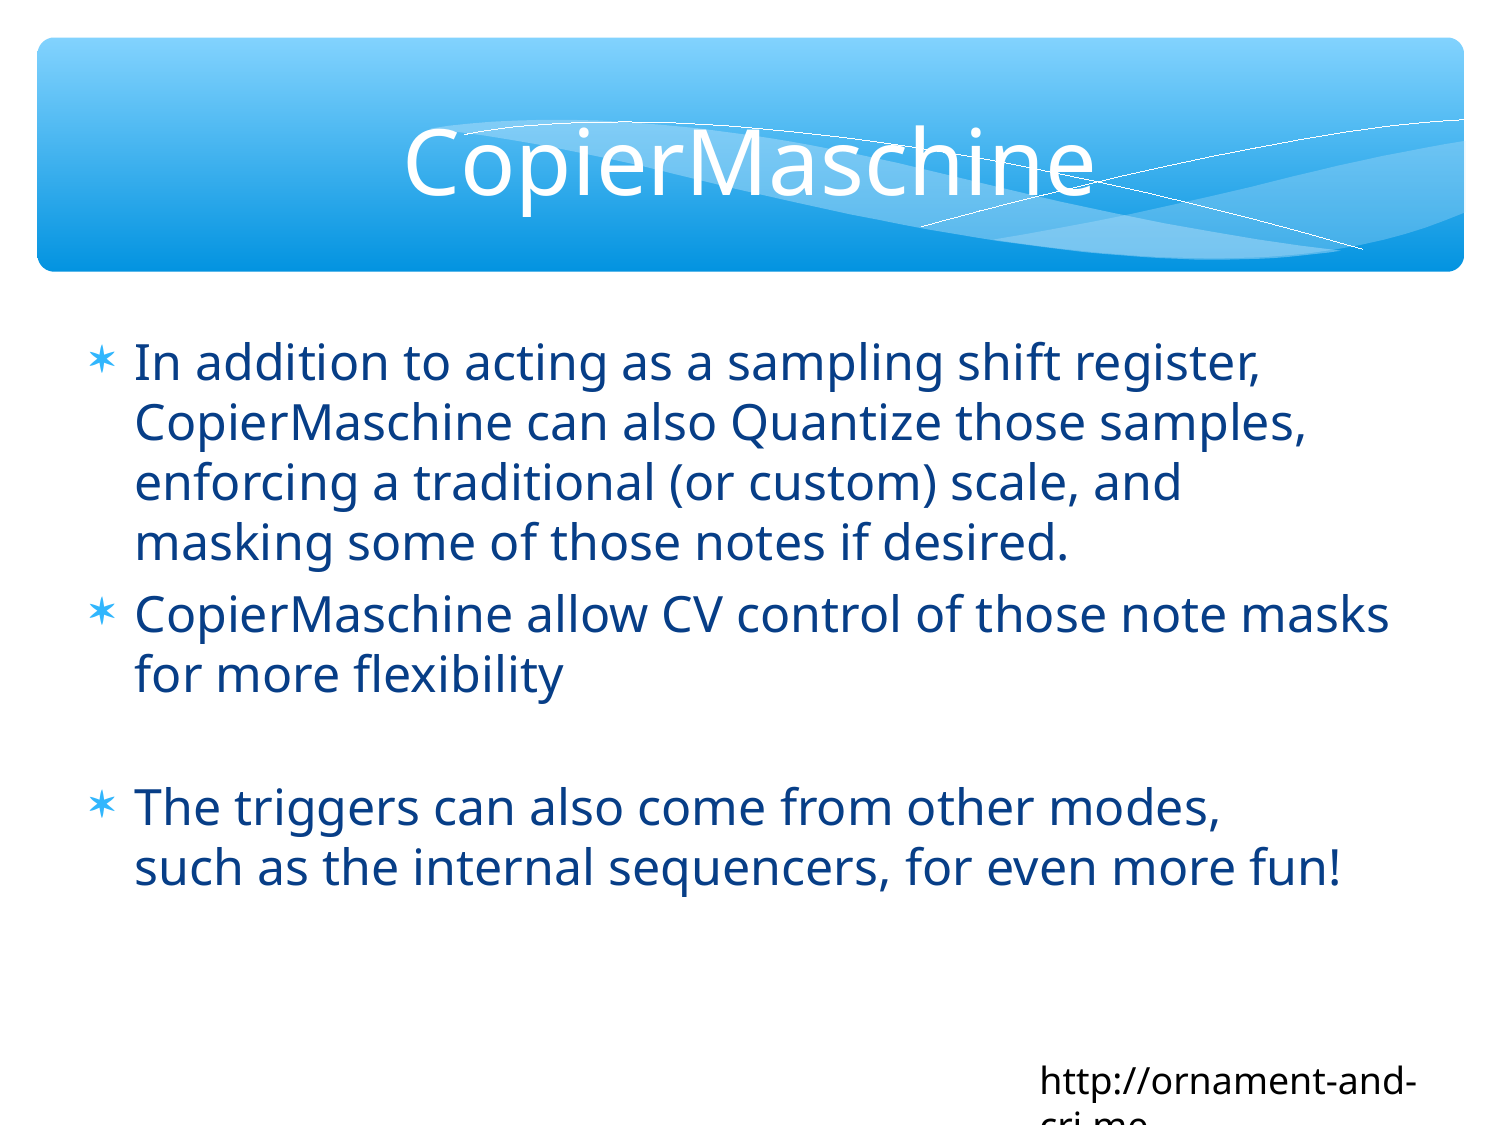

# CopierMaschine
In addition to acting as a sampling shift register,
CopierMaschine can also Quantize those samples,
enforcing a traditional (or custom) scale, and
masking some of those notes if desired.
CopierMaschine allow CV control of those note masks
for more flexibility
The triggers can also come from other modes,
such as the internal sequencers, for even more fun!
http://ornament-and-cri.me